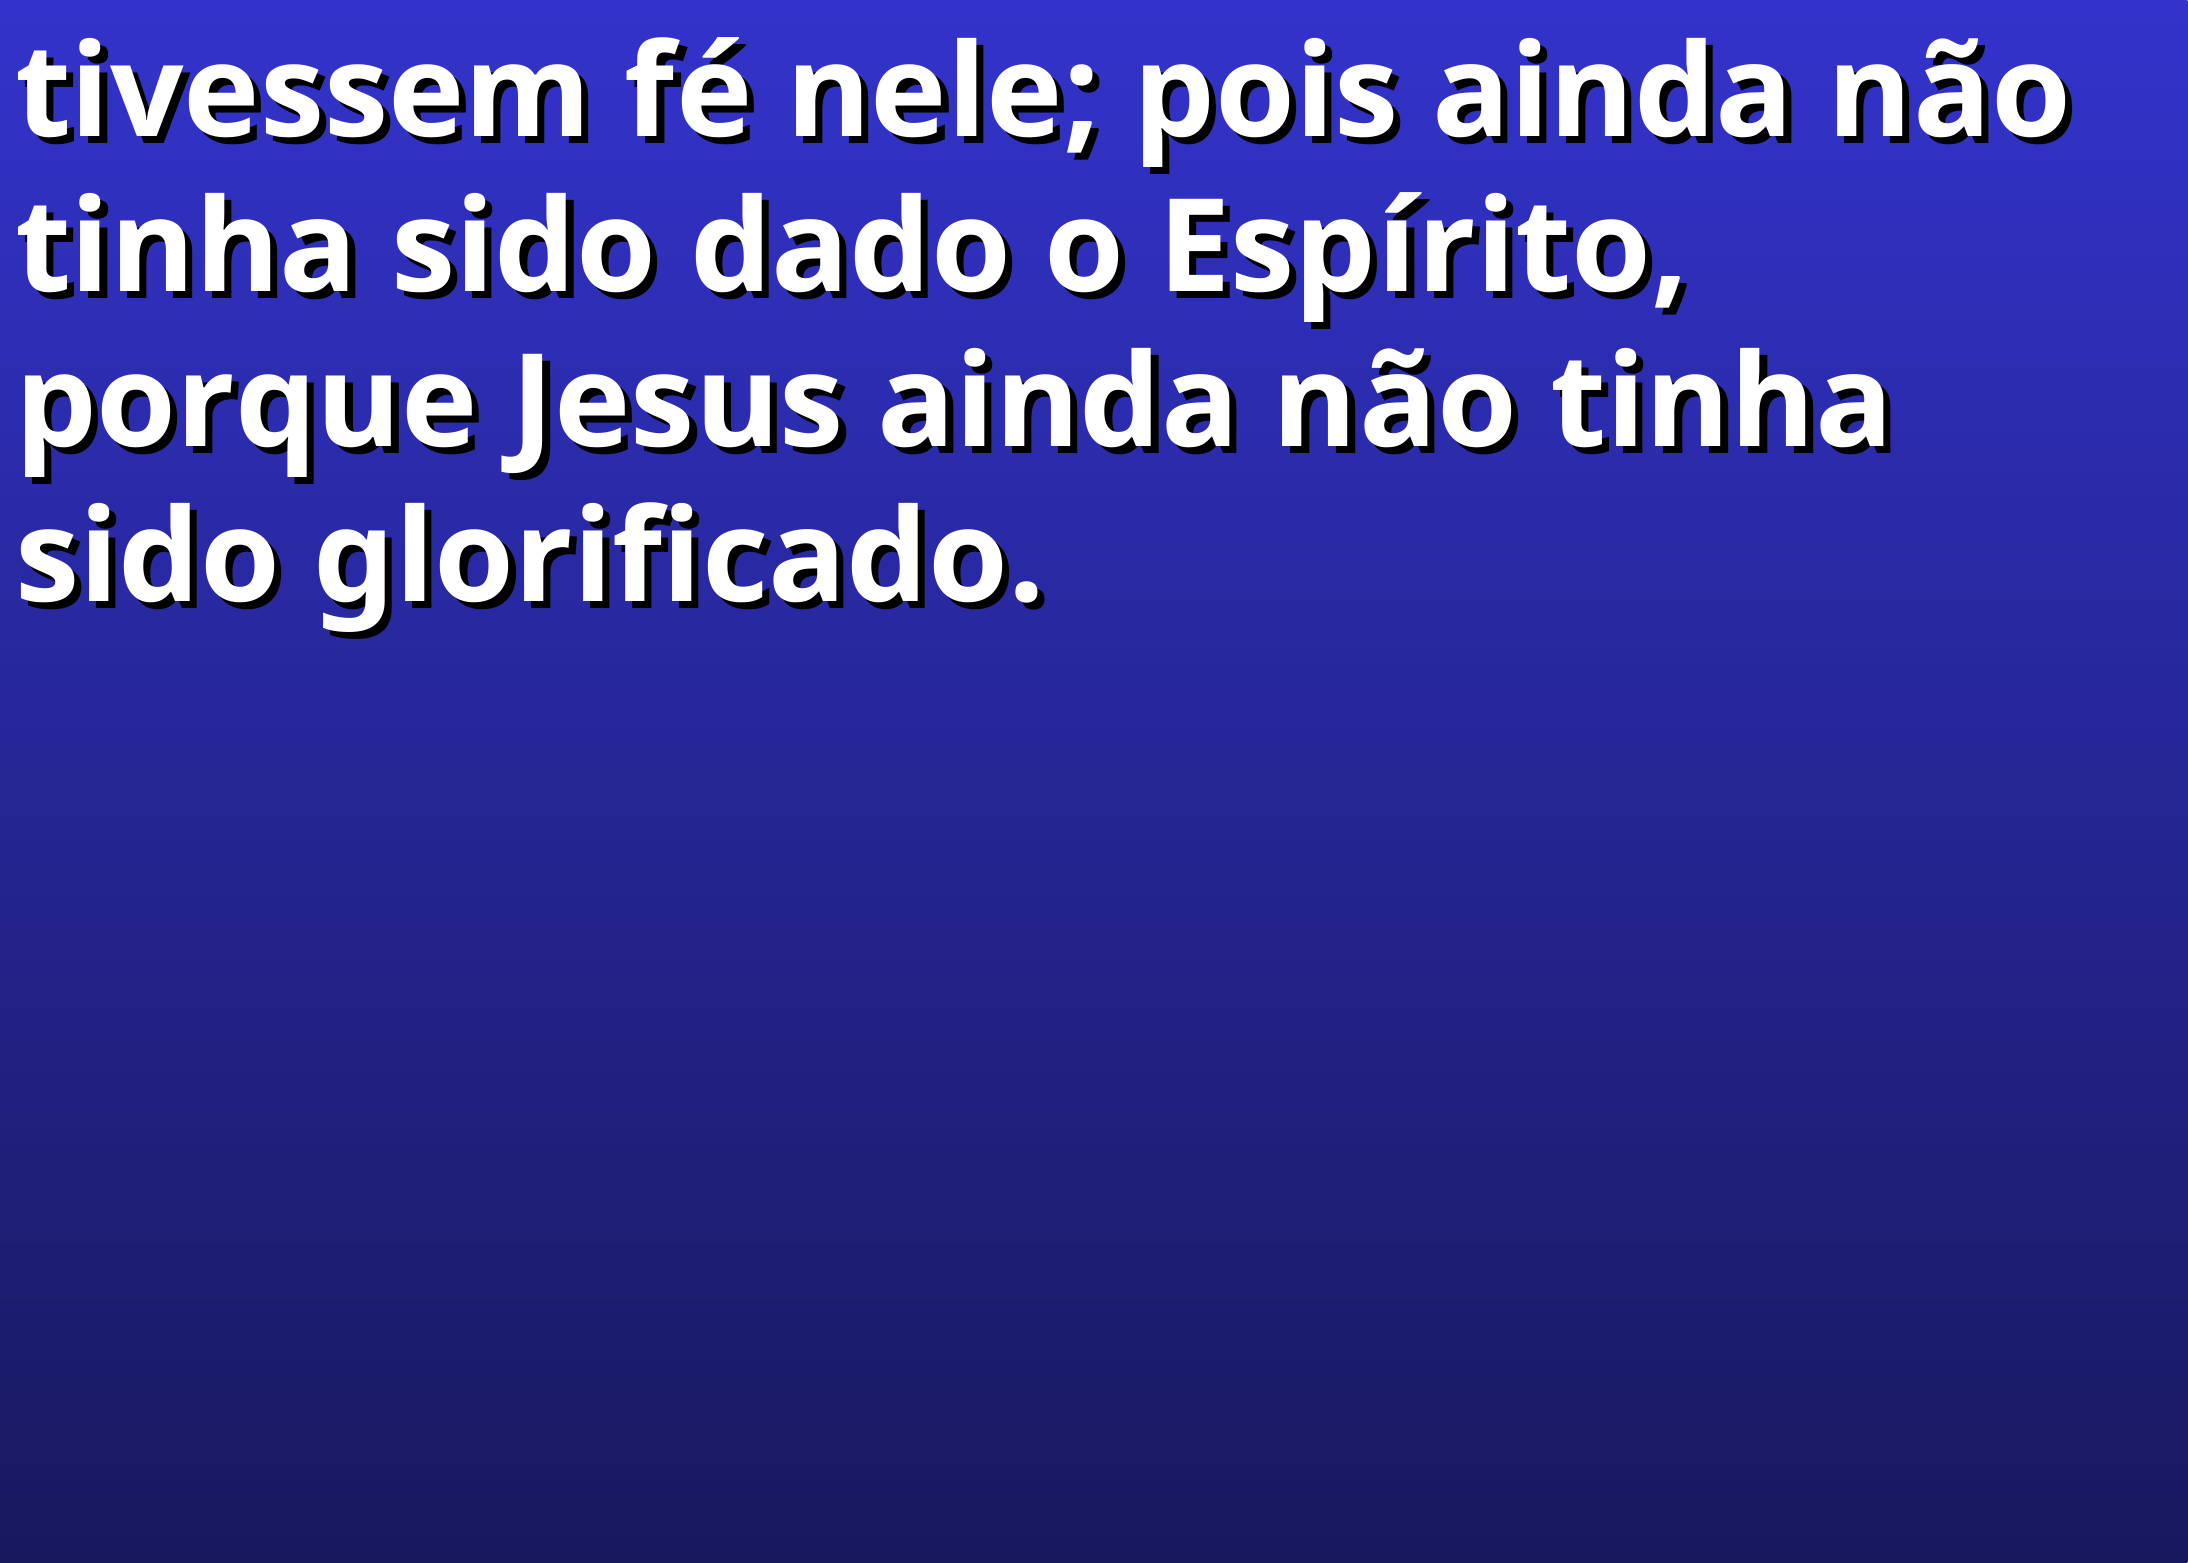

tivessem fé nele; pois ainda não tinha sido dado o Espírito, porque Jesus ainda não tinha sido glorificado.